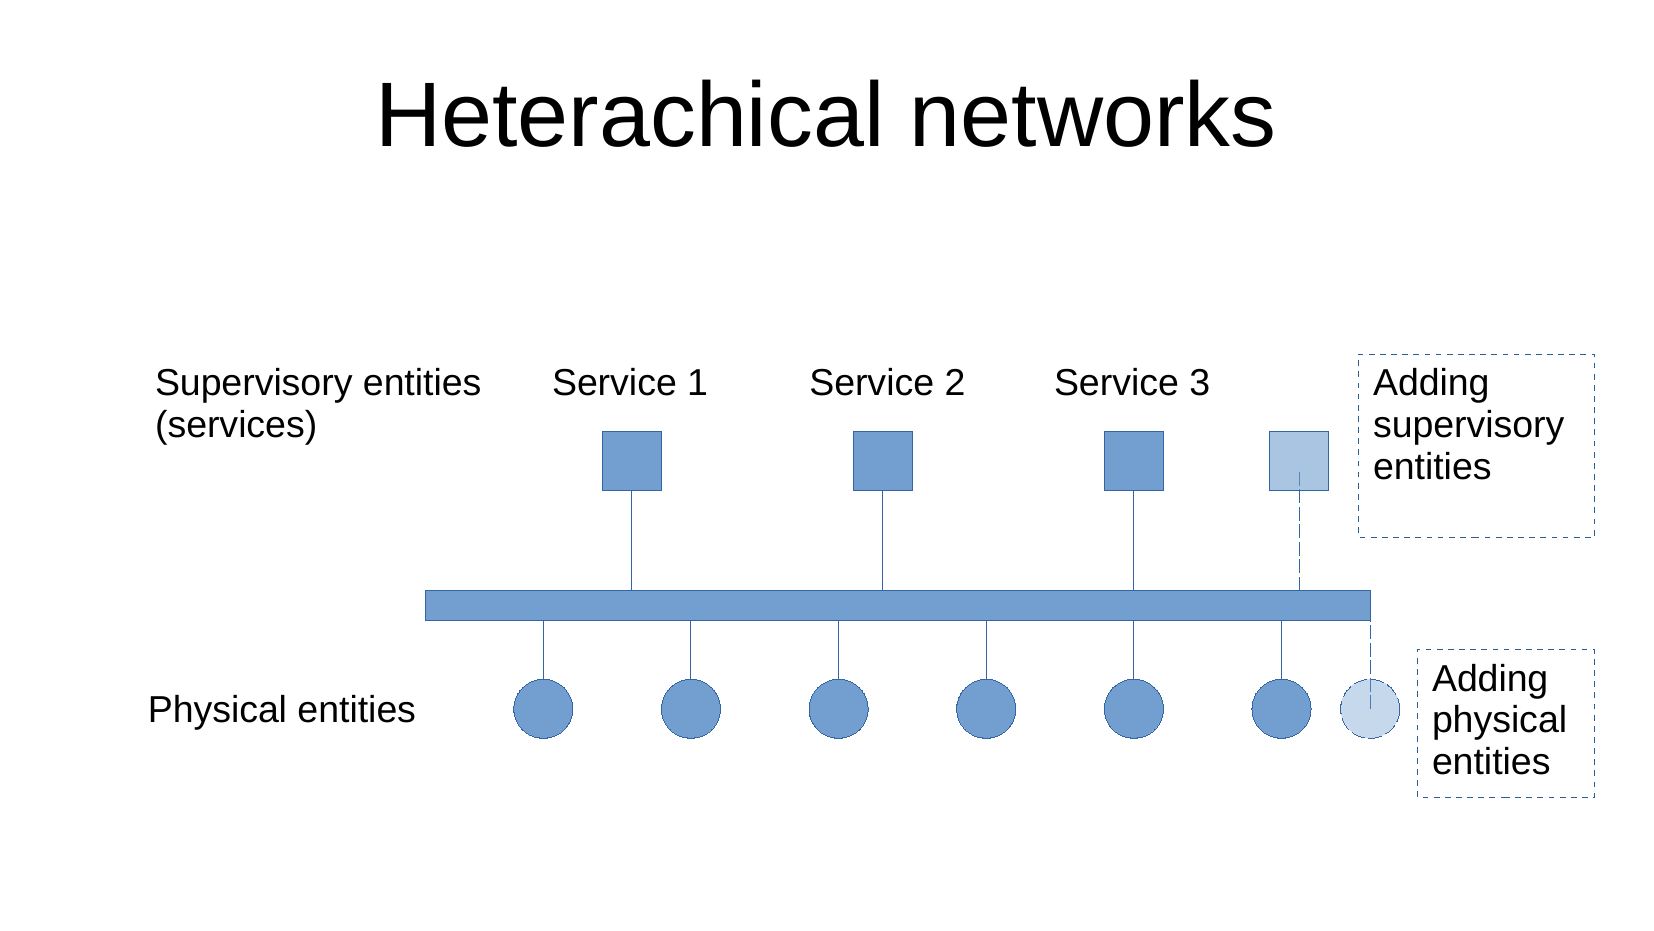

# Heterachical networks
Supervisory entities
(services)
Service 1
Service 2
Service 3
Adding supervisory entities
Adding physical entities
Physical entities